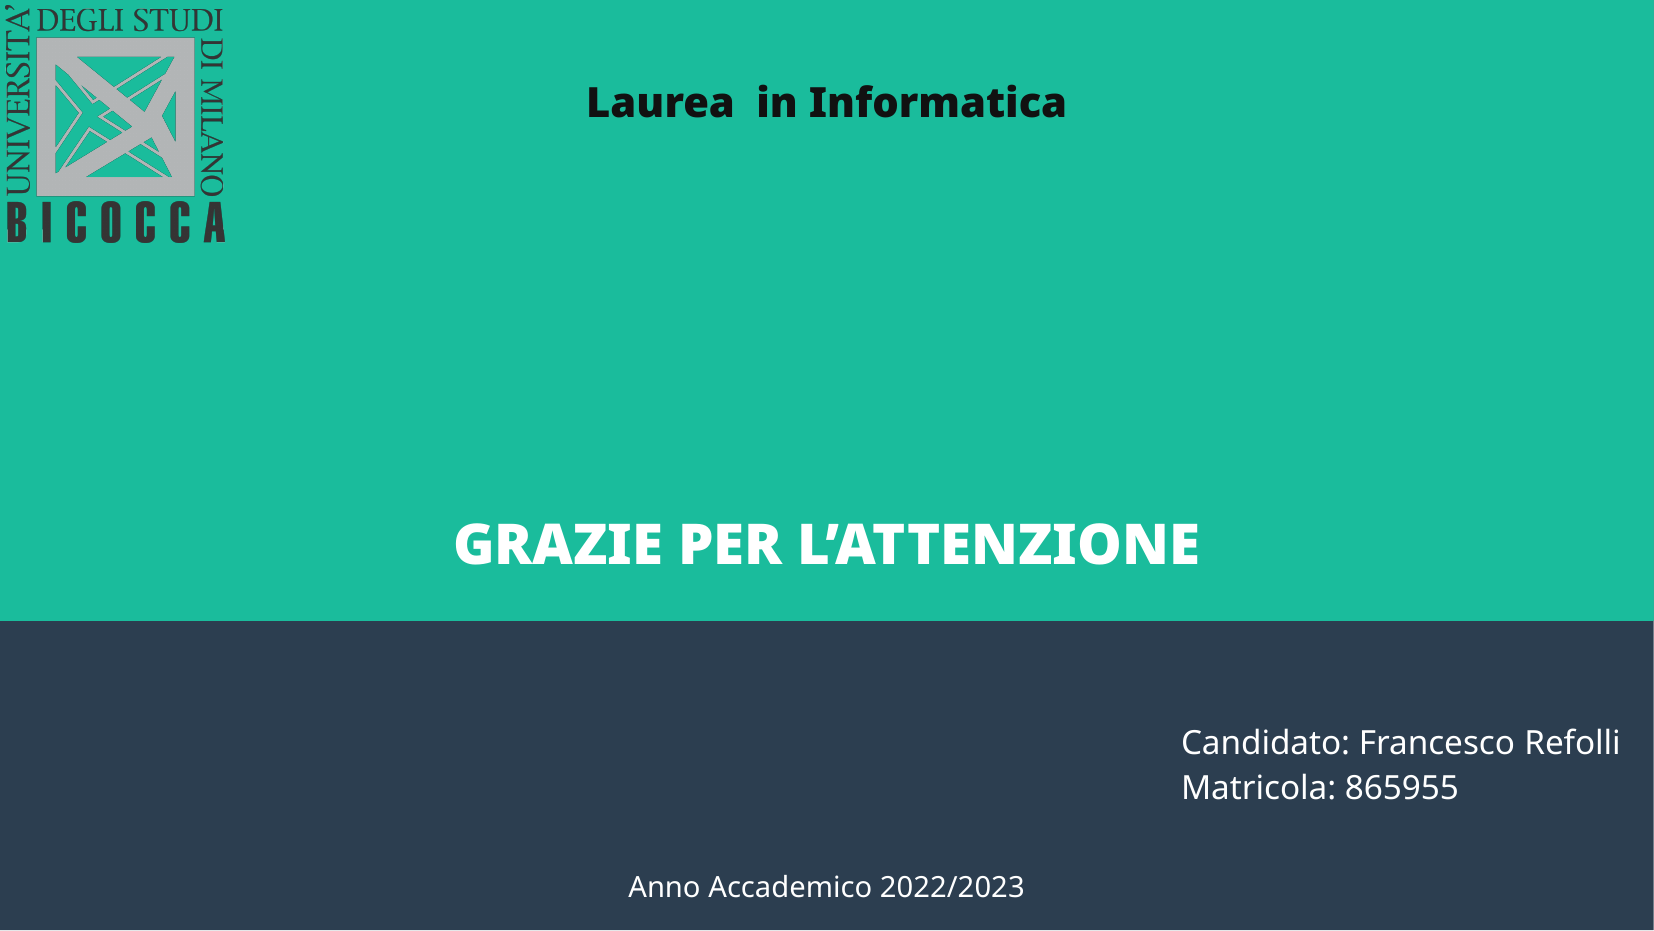

Laurea in Informatica
# GRAZIE PER L’ATTENZIONE
Candidato: Francesco Refolli
Matricola: 865955
Anno Accademico 2022/2023